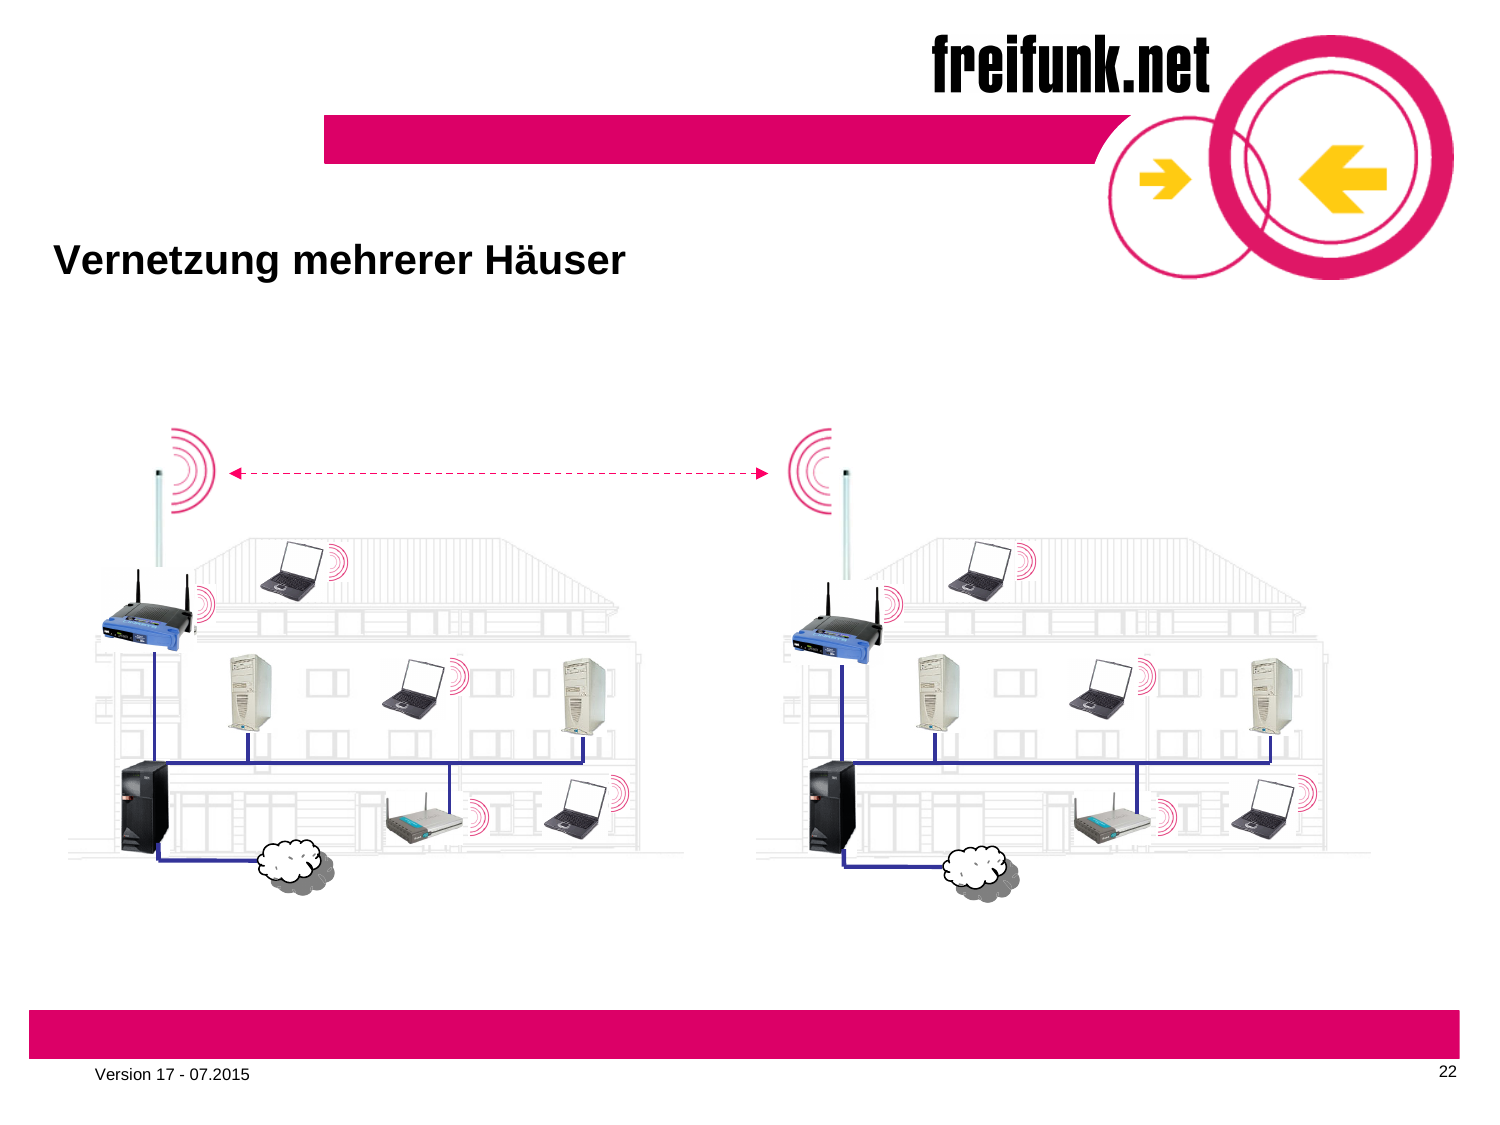

Vernetzung mehrerer Häuser
22
Version 17 - 07.2015